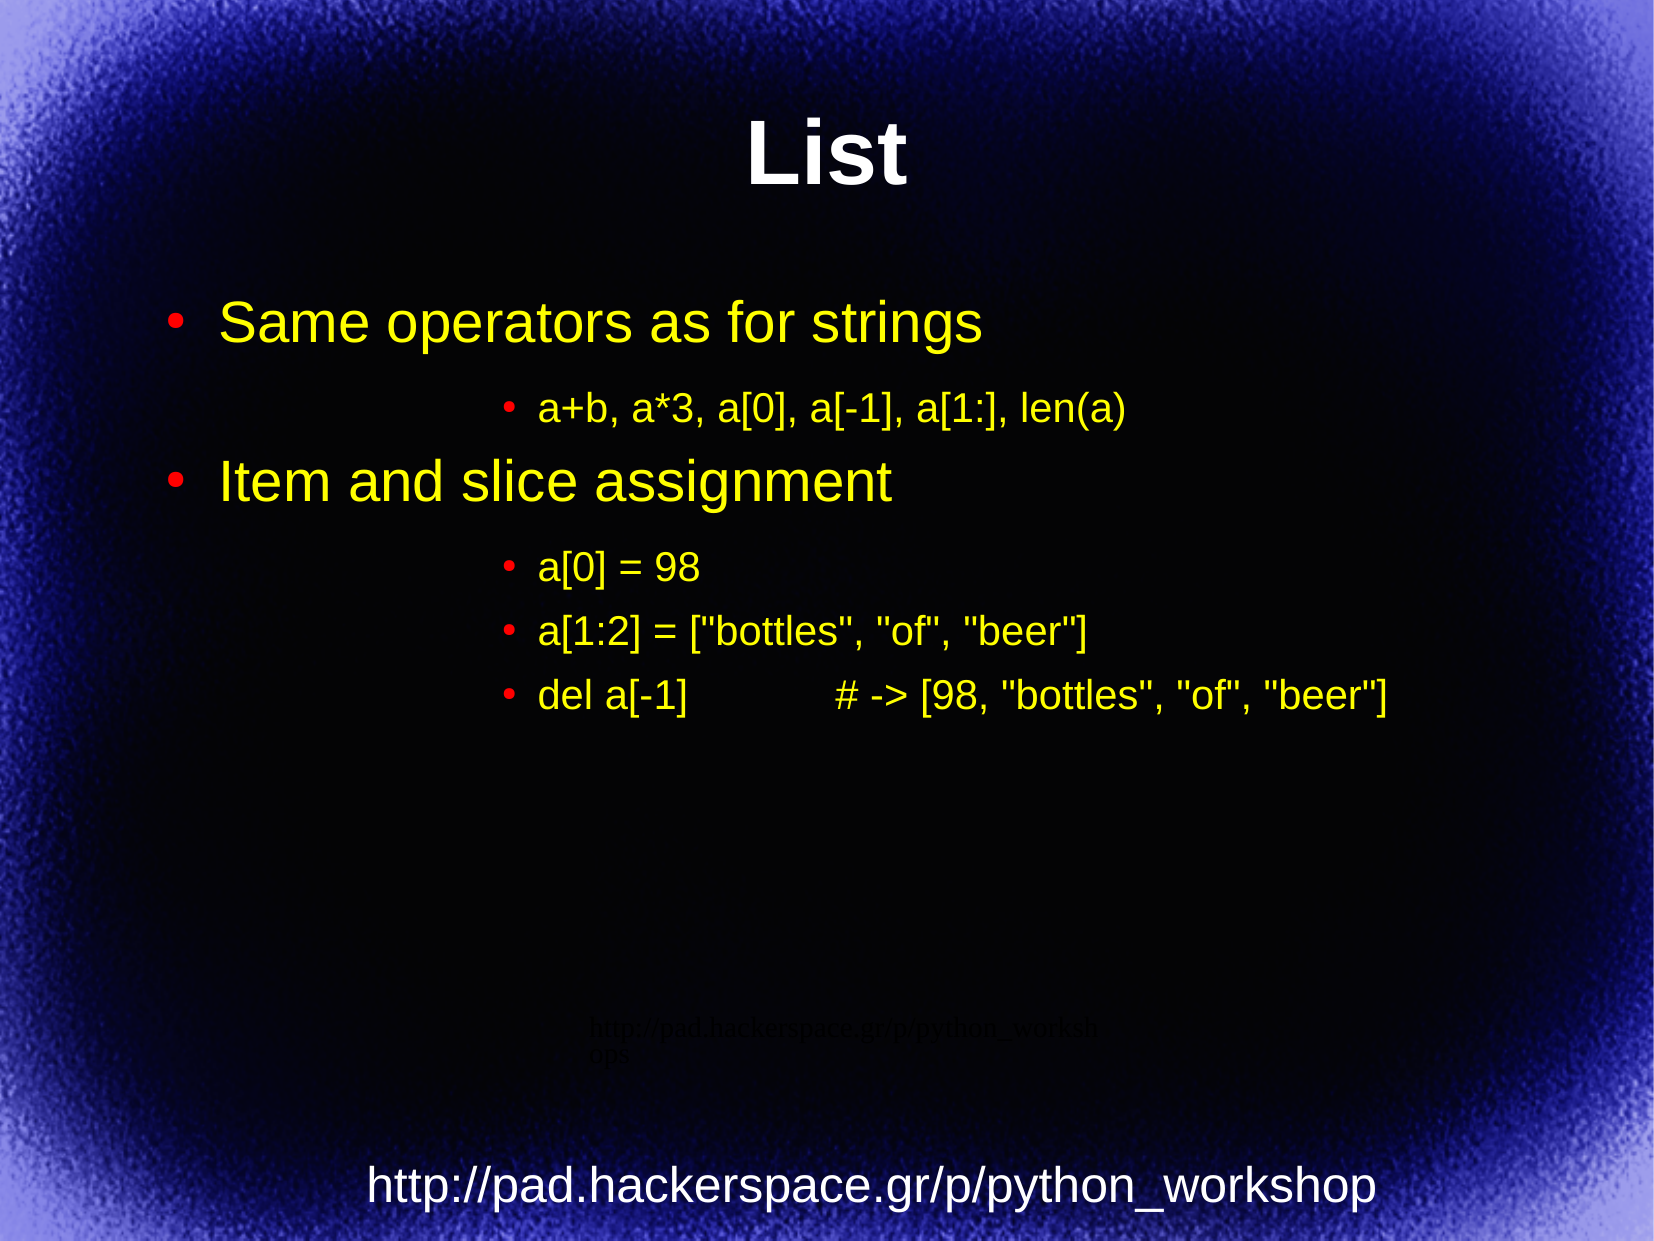

# List
Same operators as for strings
a+b, a*3, a[0], a[-1], a[1:], len(a)
Item and slice assignment
a[0] = 98
a[1:2] = ["bottles", "of", "beer"]
del a[-1]	# -> [98, "bottles", "of", "beer"]
http://pad.hackerspace.gr/p/python_workshops
http://pad.hackerspace.gr/p/python_workshop